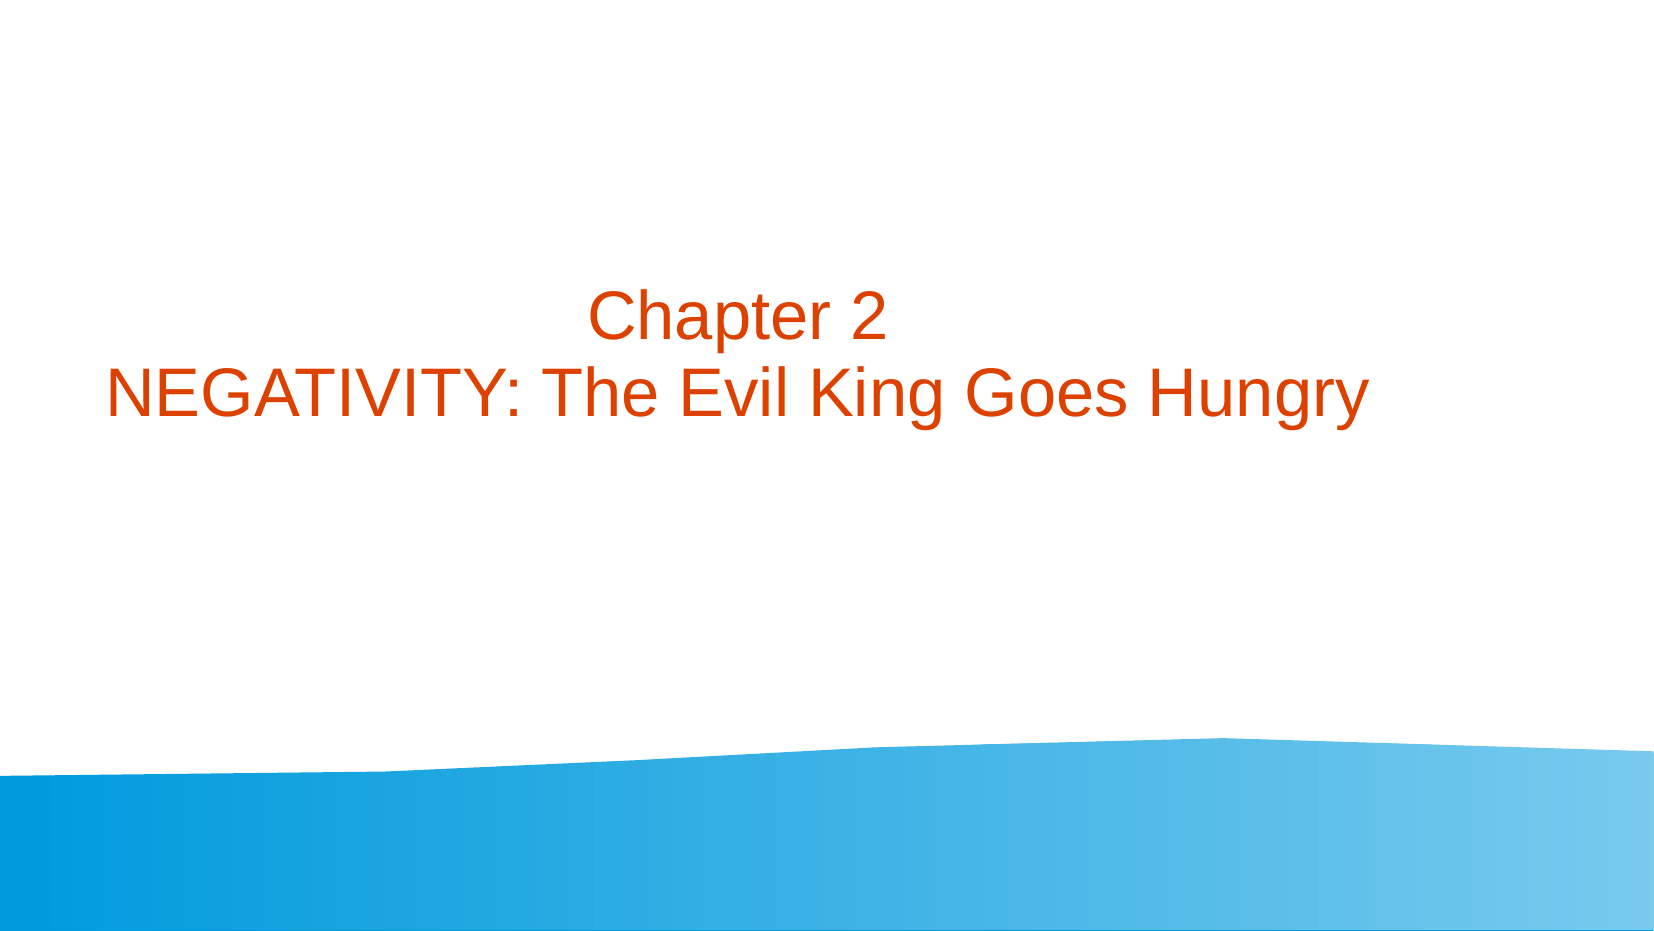

# Chapter 2 NEGATIVITY: The Evil King Goes Hungry